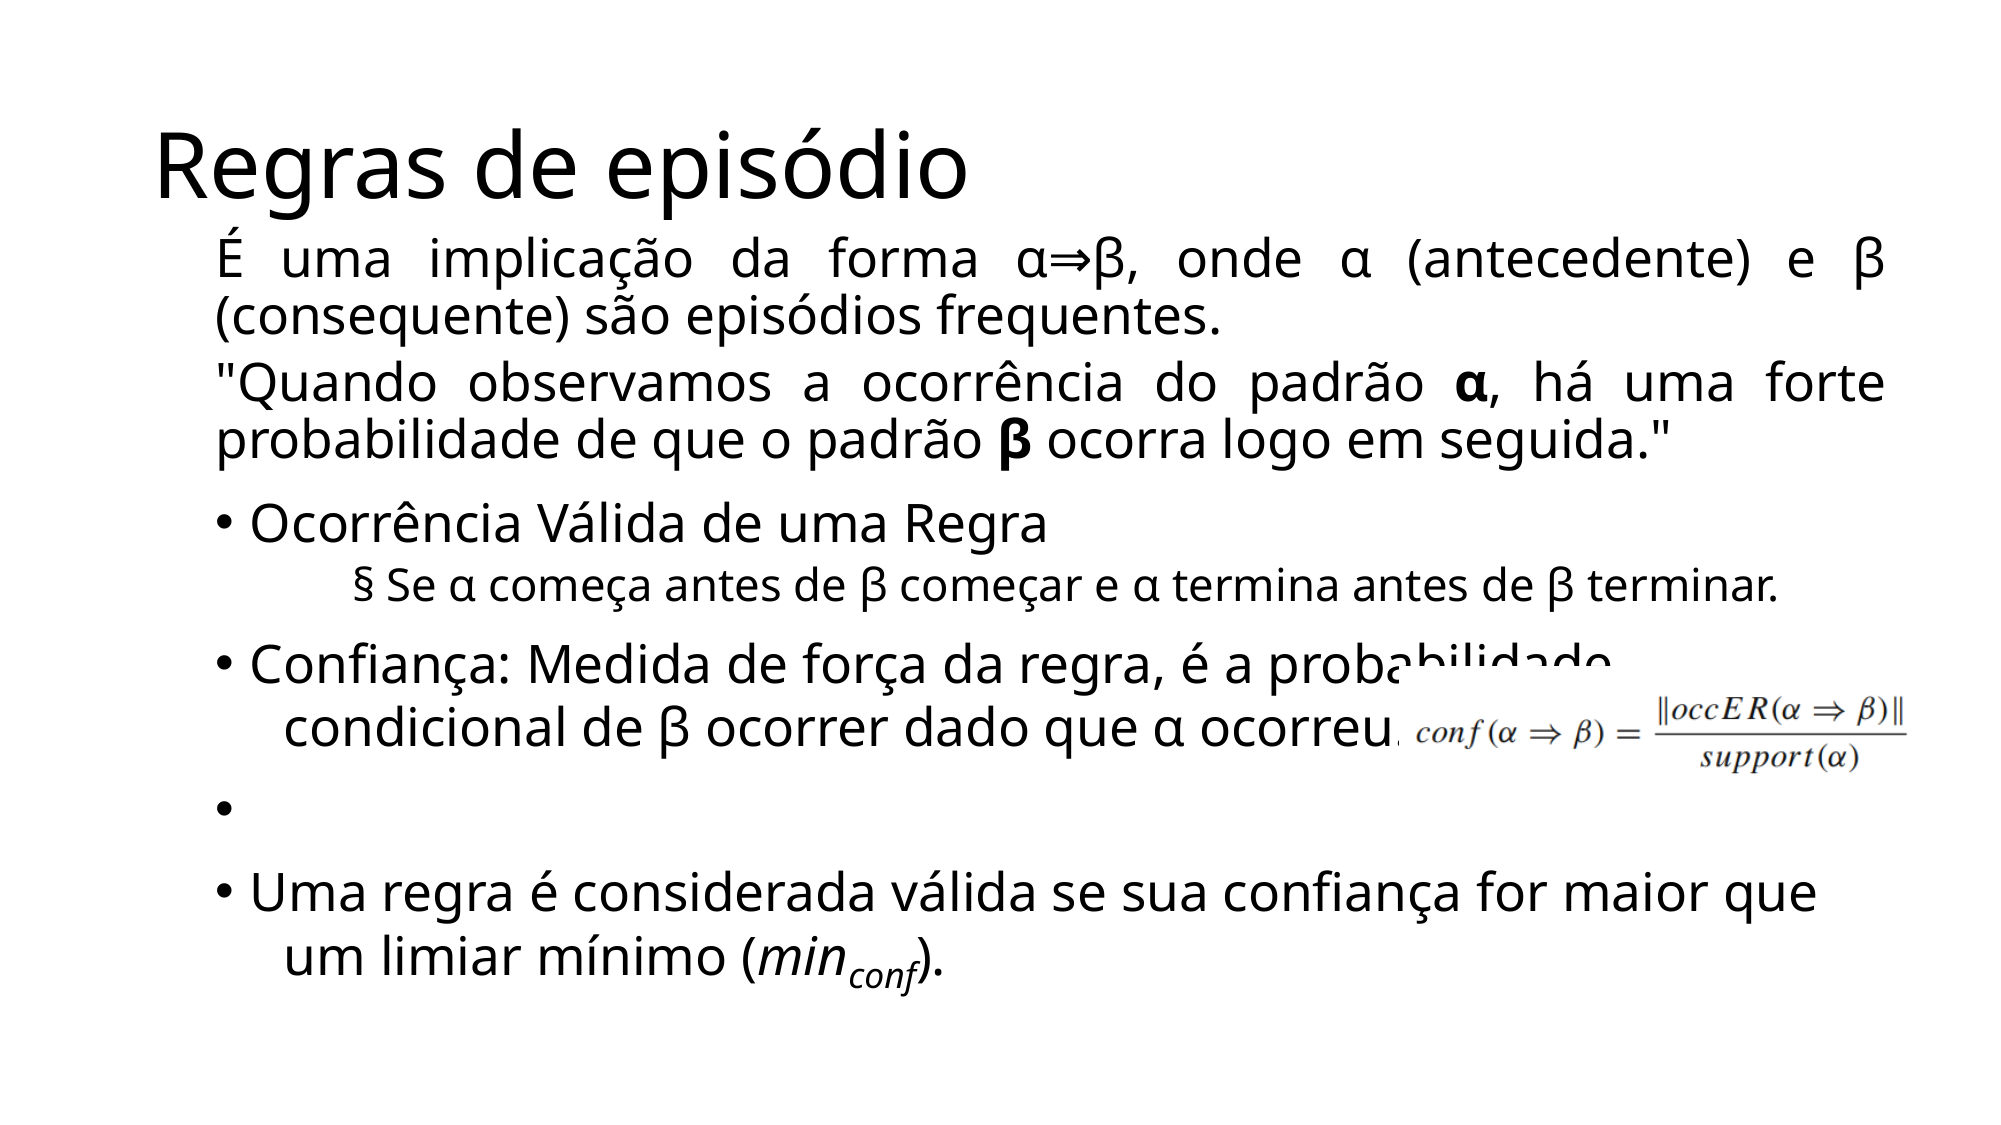

# Regras de episódio
É uma implicação da forma α⇒β, onde α (antecedente) e β (consequente) são episódios frequentes.
"Quando observamos a ocorrência do padrão α, há uma forte probabilidade de que o padrão β ocorra logo em seguida."
Ocorrência Válida de uma Regra
Se α começa antes de β começar e α termina antes de β terminar.
Confiança: Medida de força da regra, é a probabilidade condicional de β ocorrer dado que α ocorreu.
Uma regra é considerada válida se sua confiança for maior que um limiar mínimo (minconf).